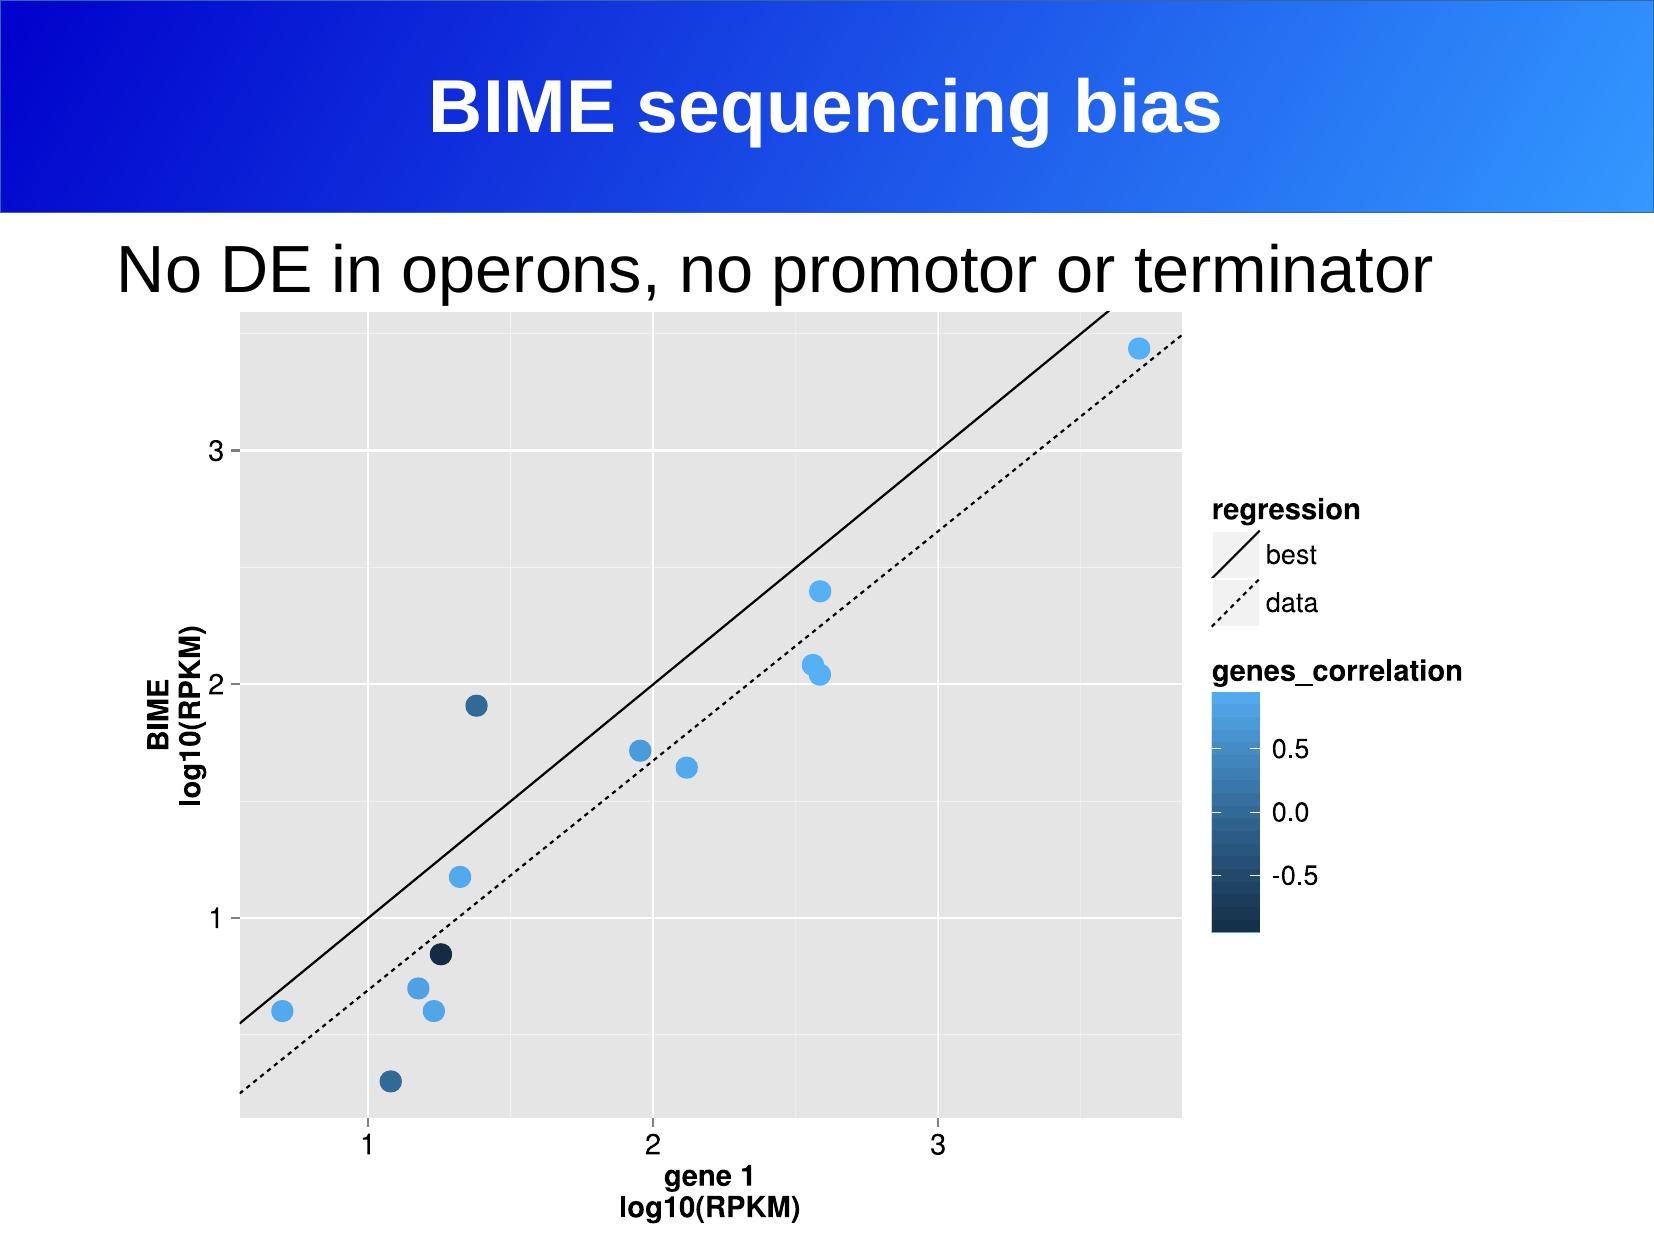

# BIME sequencing bias
No DE in operons, no promotor or terminator